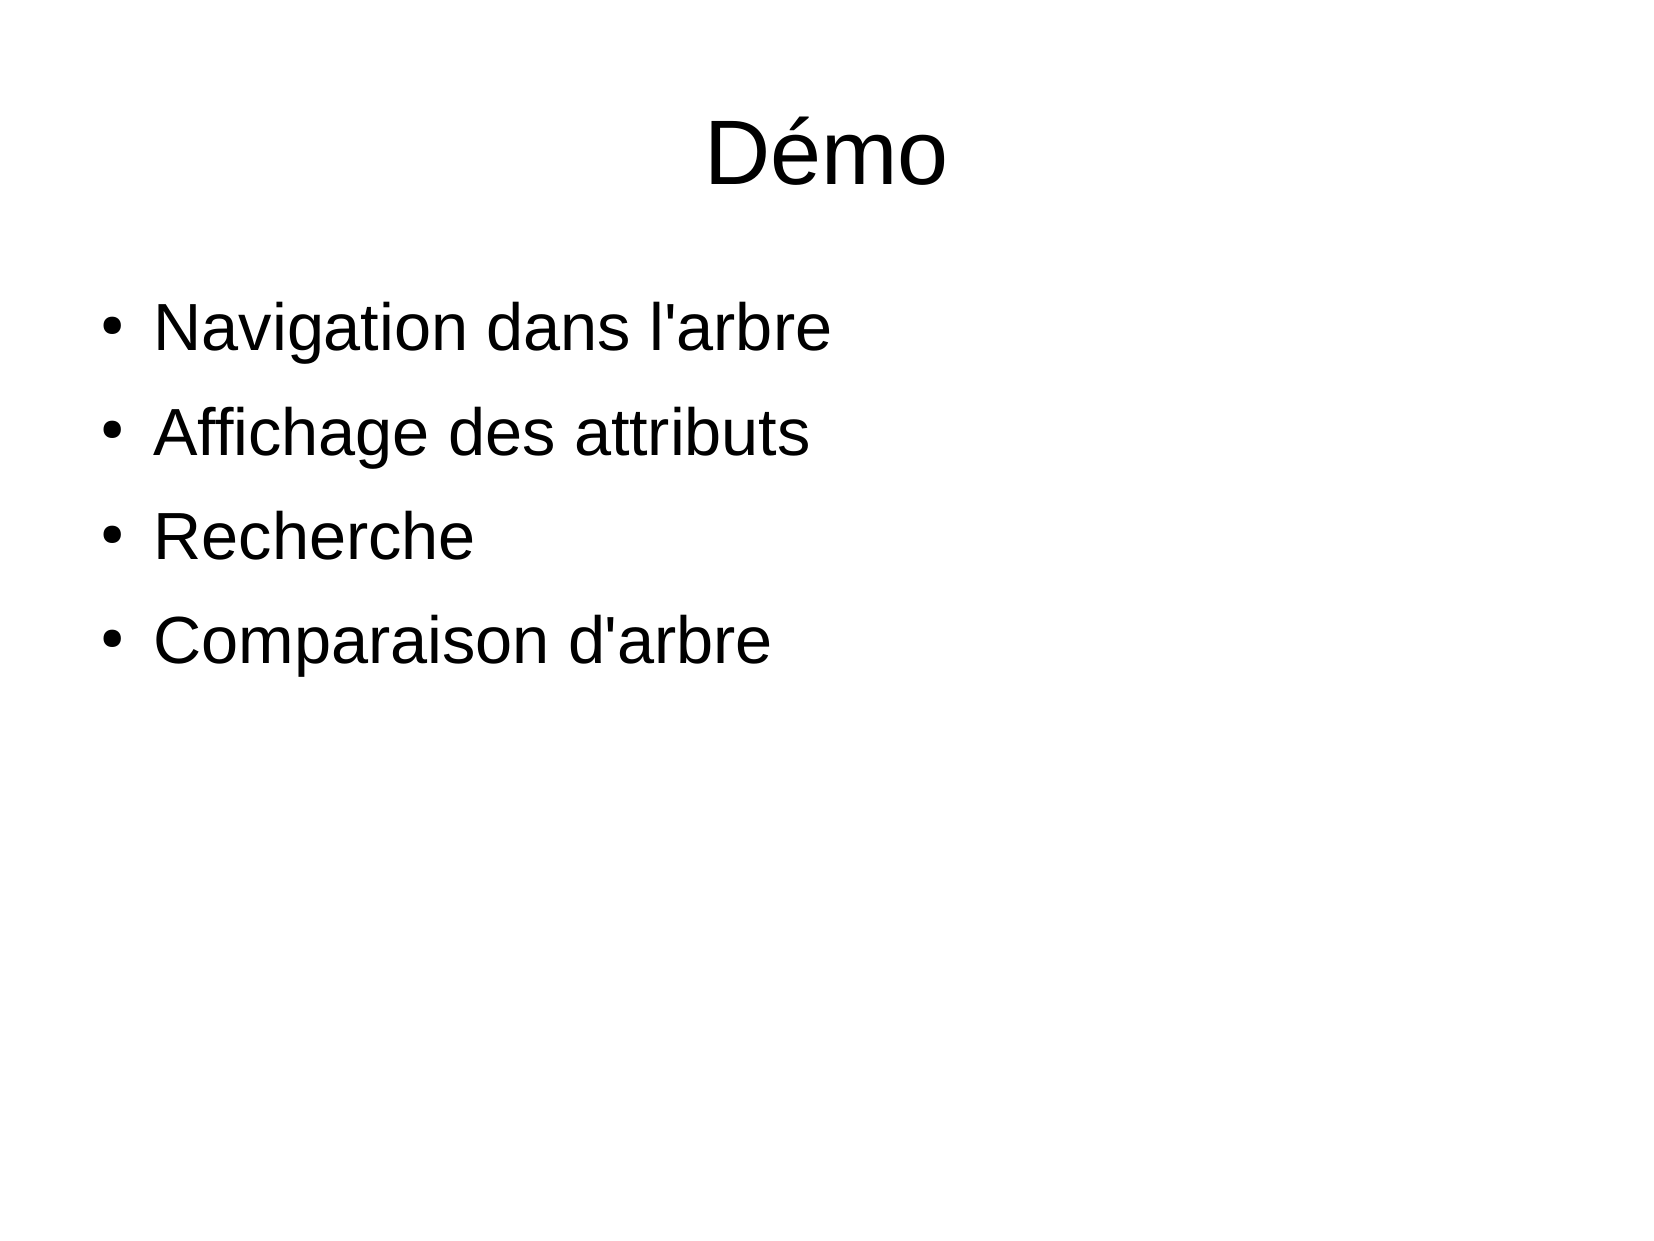

# Démo
Navigation dans l'arbre
Affichage des attributs
Recherche
Comparaison d'arbre